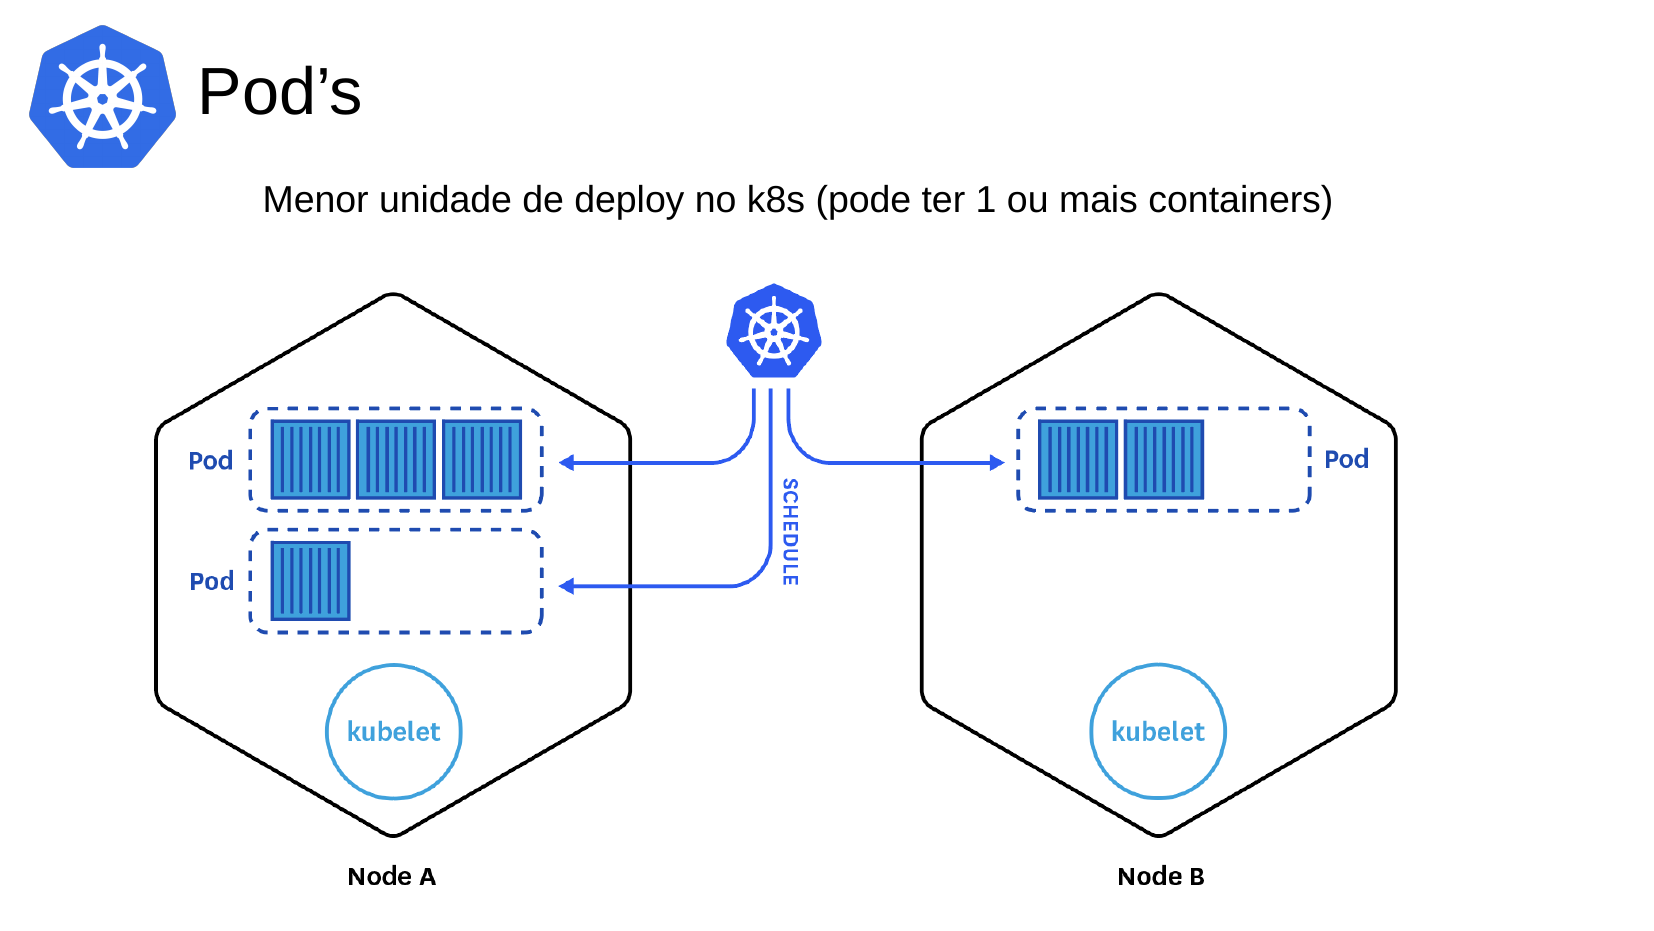

Pod’s
Menor unidade de deploy no k8s (pode ter 1 ou mais containers)